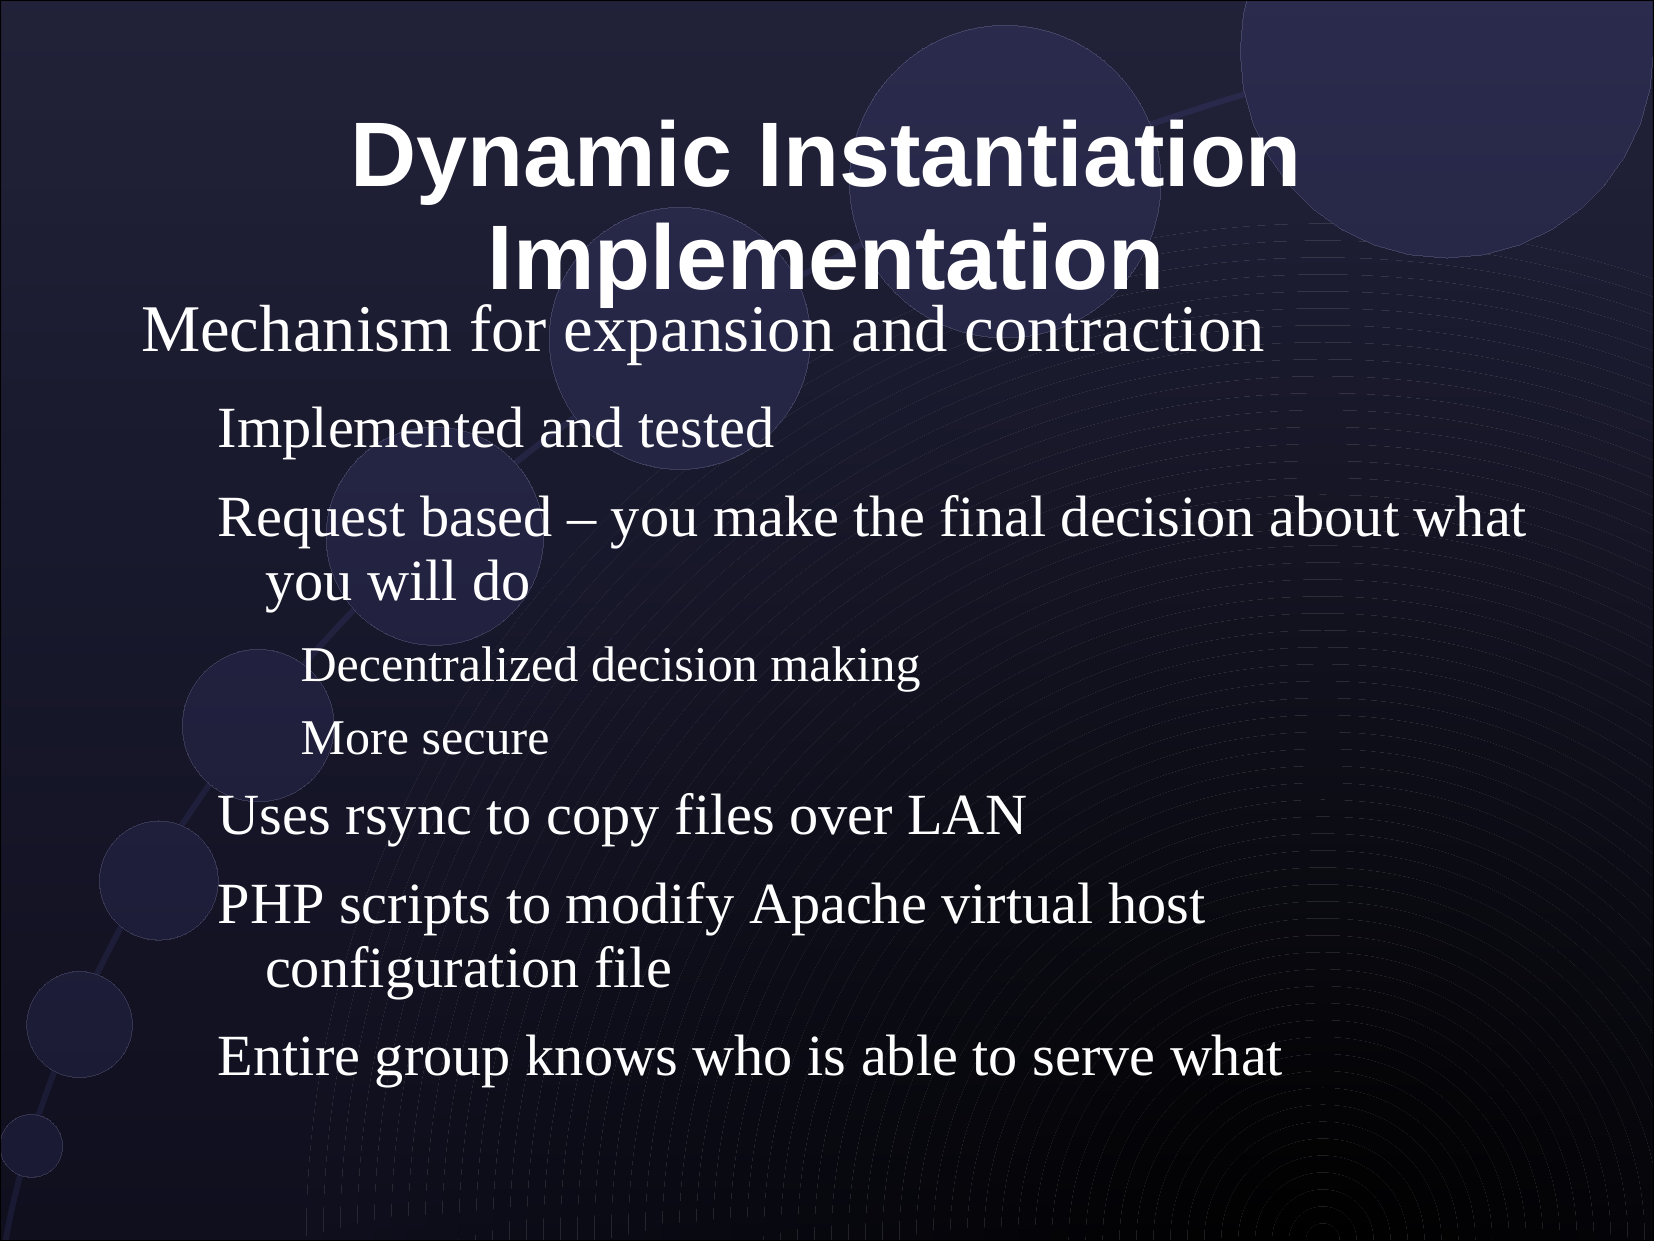

# Dynamic Instantiation Implementation
Mechanism for expansion and contraction
Implemented and tested
Request based – you make the final decision about what you will do
Decentralized decision making
More secure
Uses rsync to copy files over LAN
PHP scripts to modify Apache virtual host configuration file
Entire group knows who is able to serve what